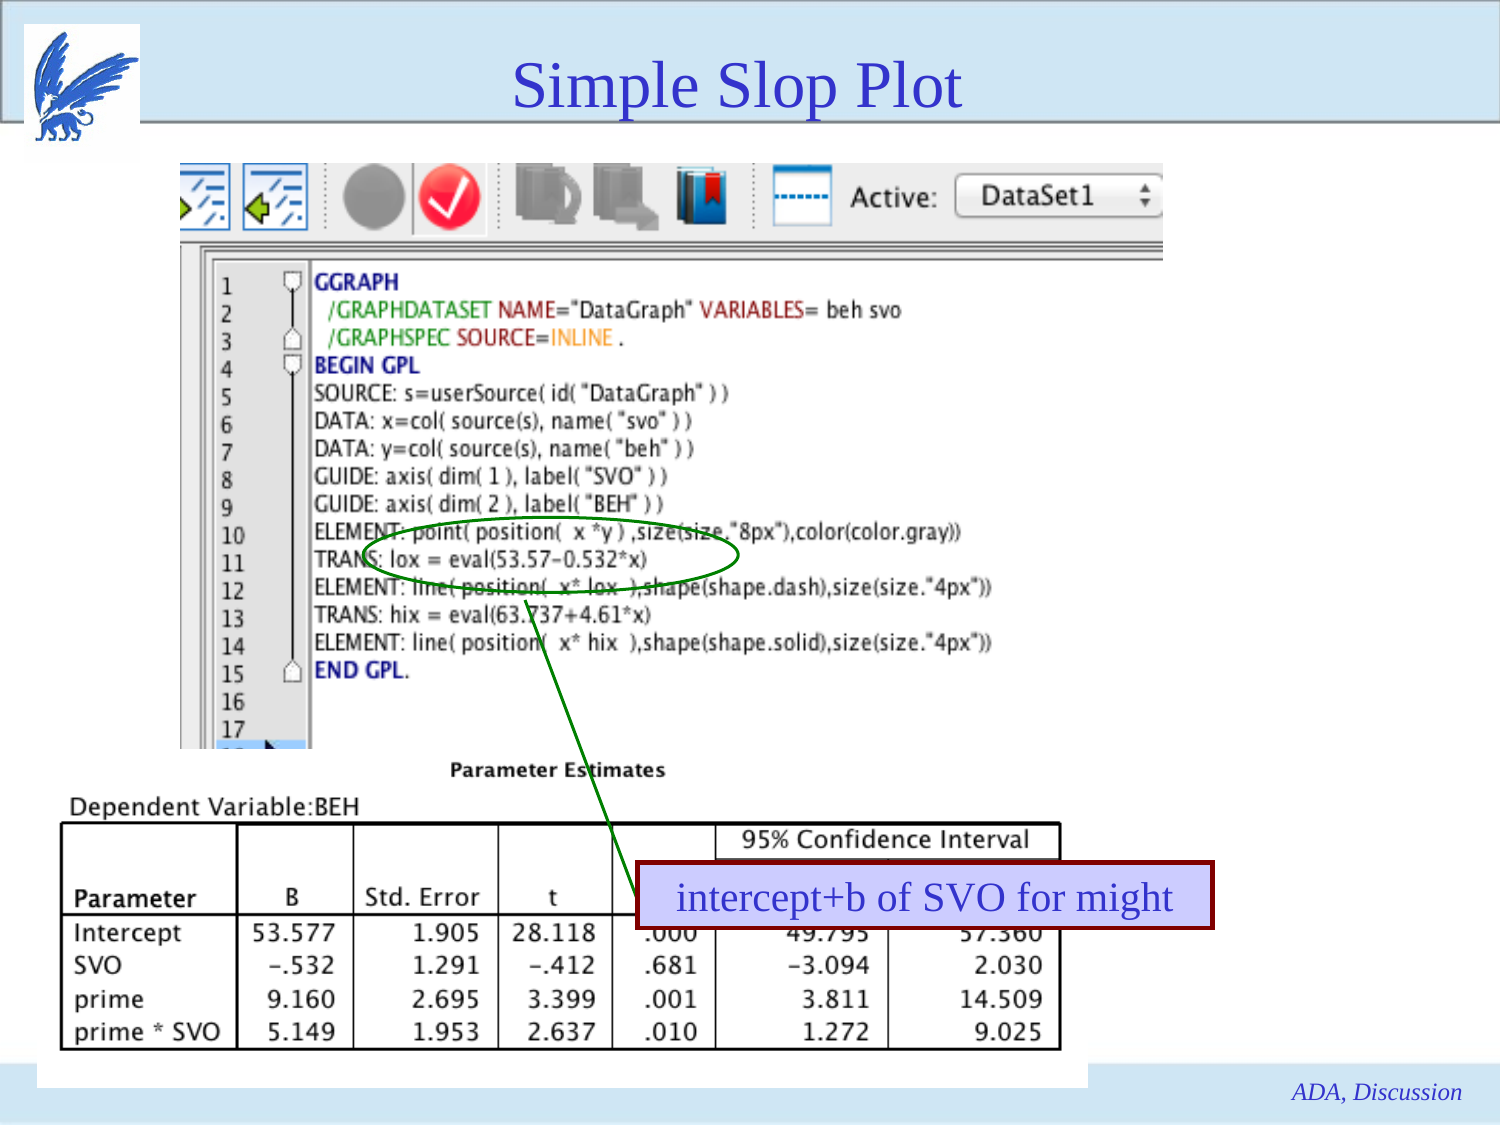

# Simple Slop Plot
intercept+b of SVO for might
ADA, Discussion